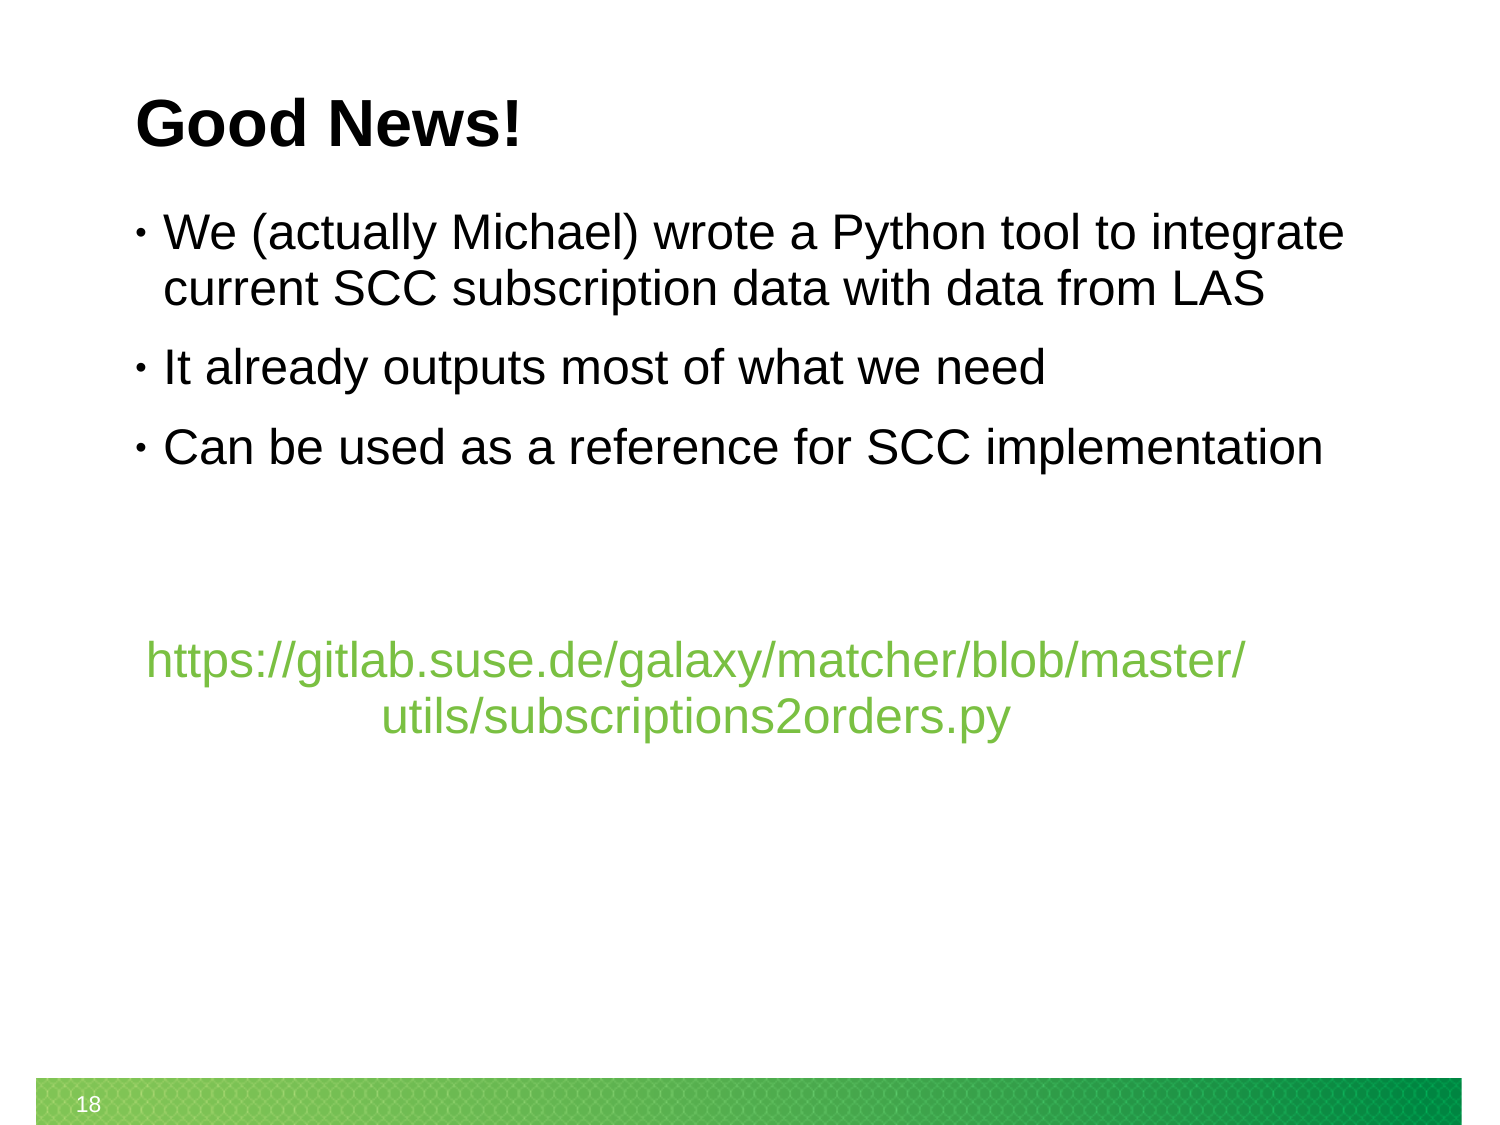

# Good News!
We (actually Michael) wrote a Python tool to integrate current SCC subscription data with data from LAS
It already outputs most of what we need
Can be used as a reference for SCC implementation
https://gitlab.suse.de/galaxy/matcher/blob/master/utils/subscriptions2orders.py